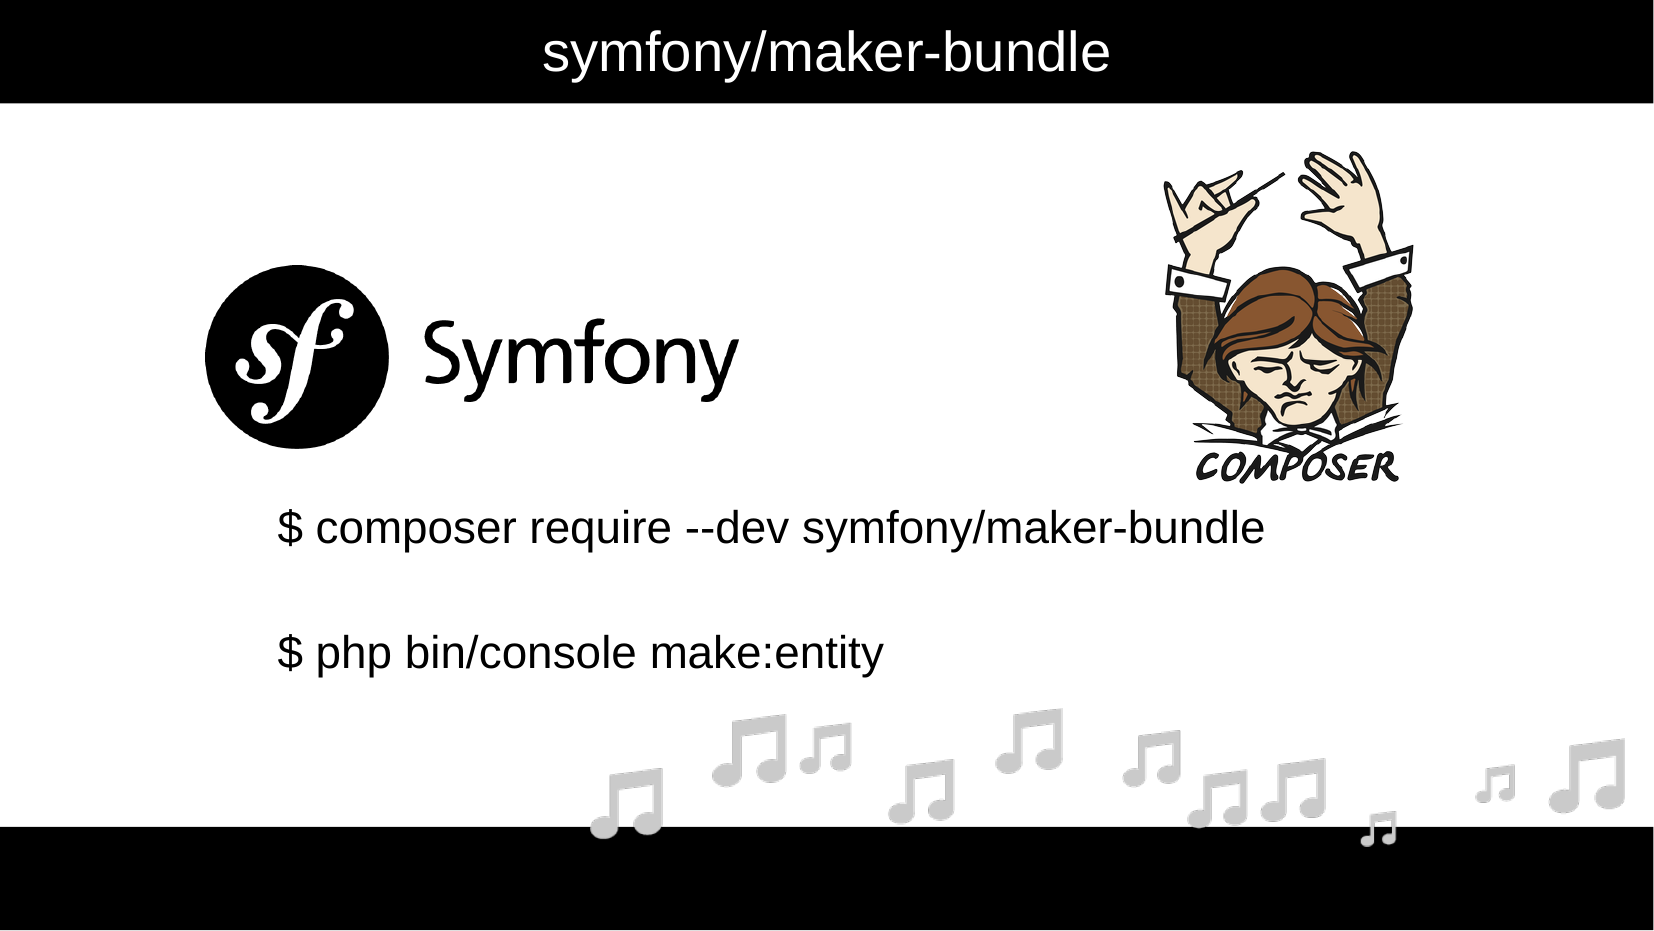

# symfony/maker-bundle
$ composer require --dev symfony/maker-bundle
$ php bin/console make:entity